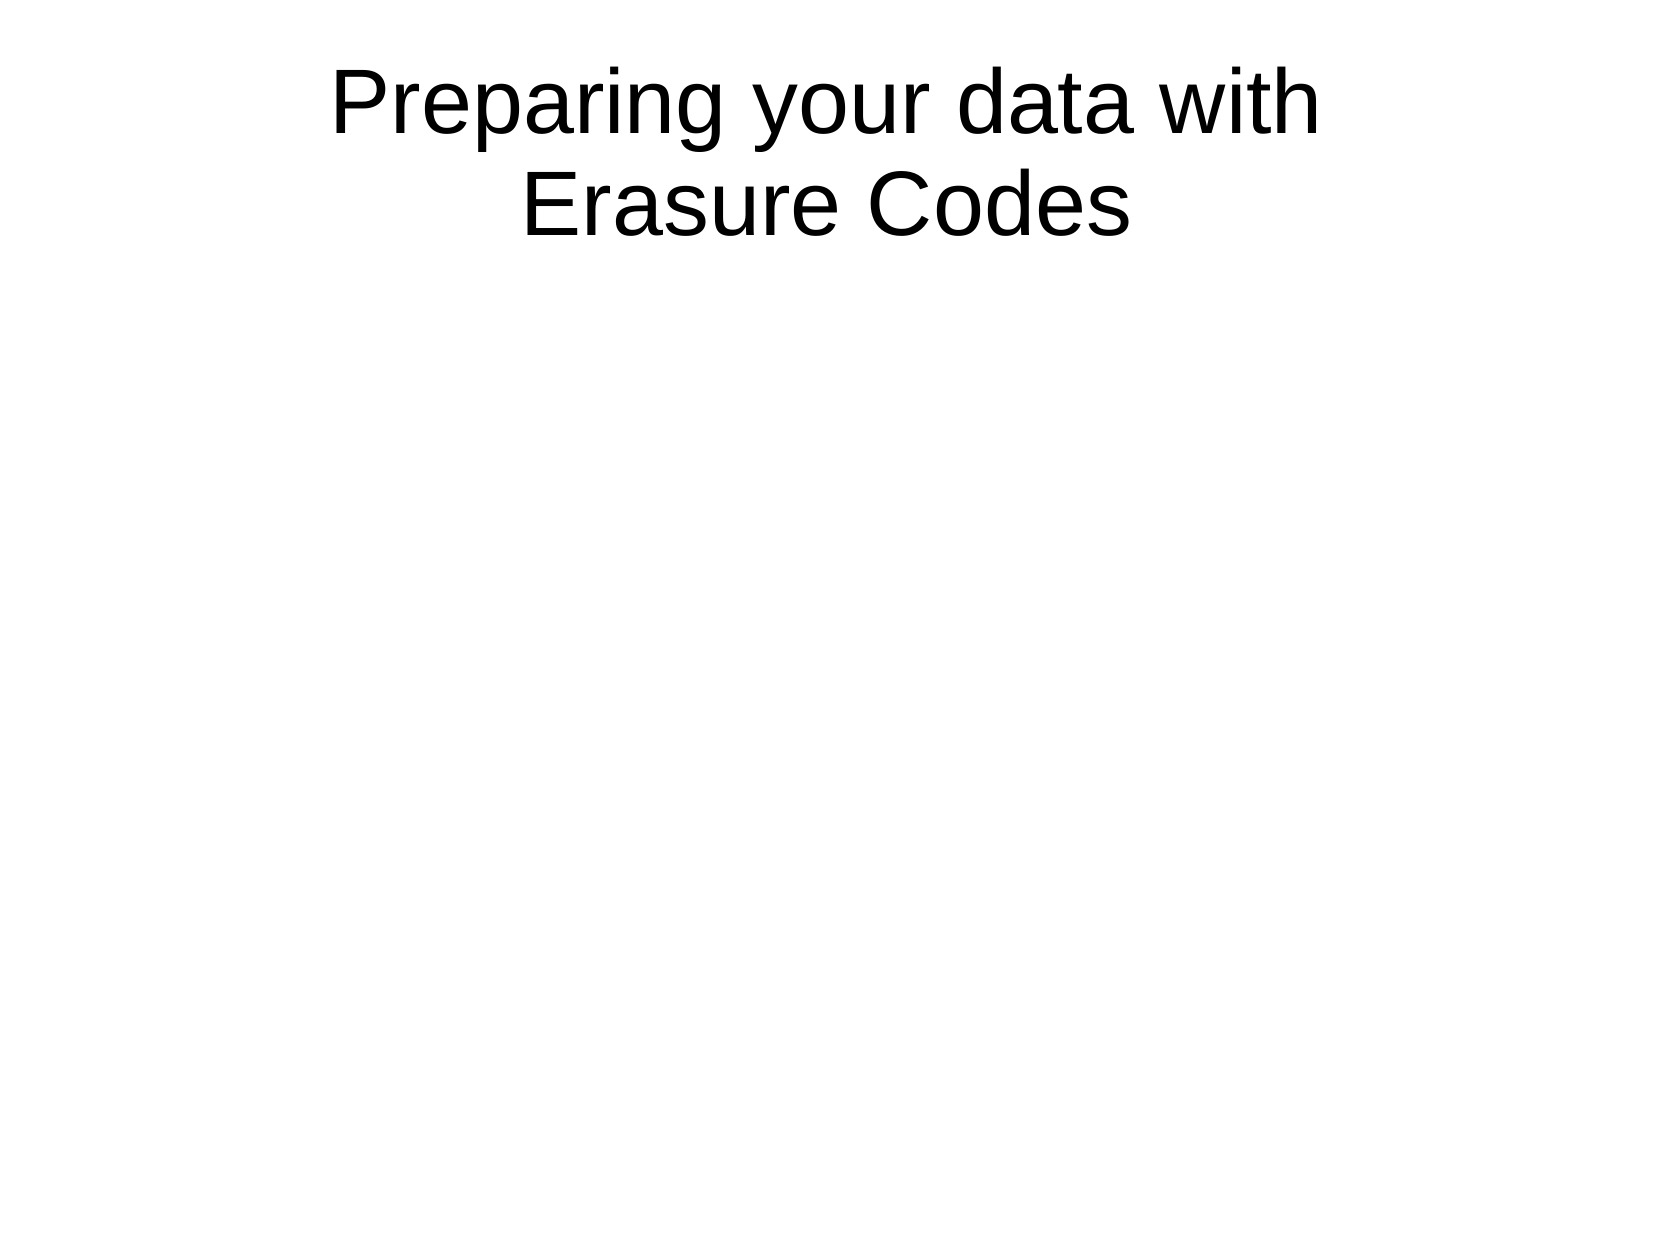

# Preparing your data with Erasure Codes